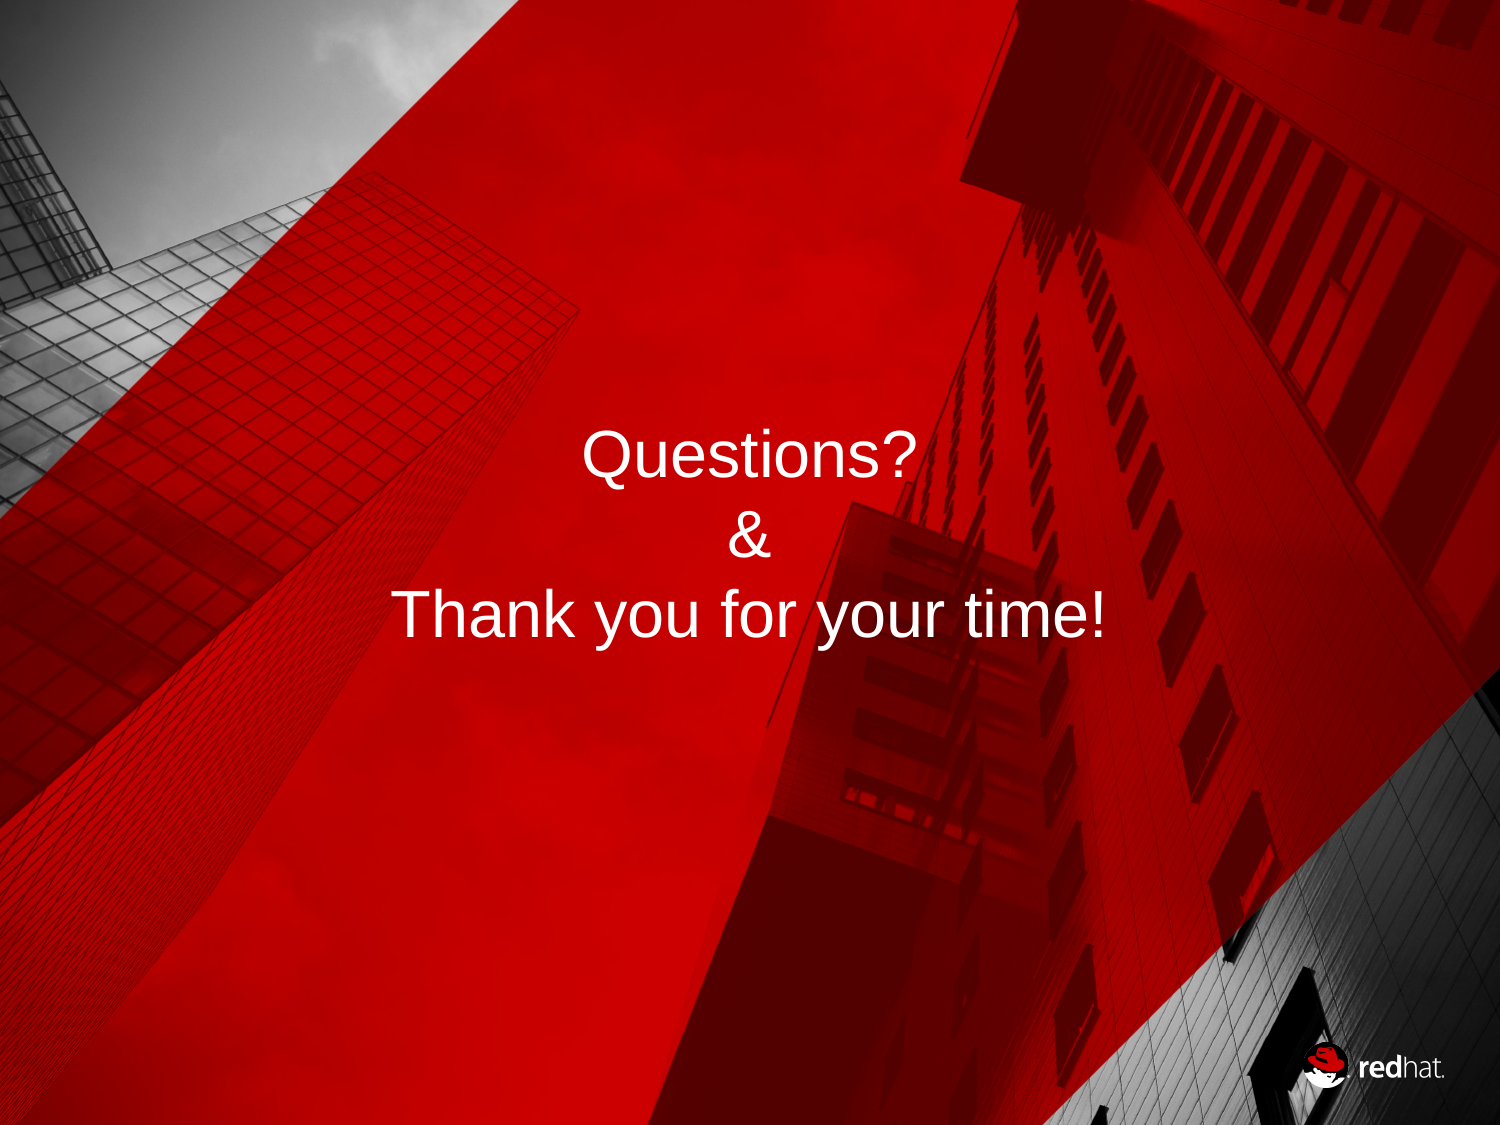

# Questions? & Thank you for your time!